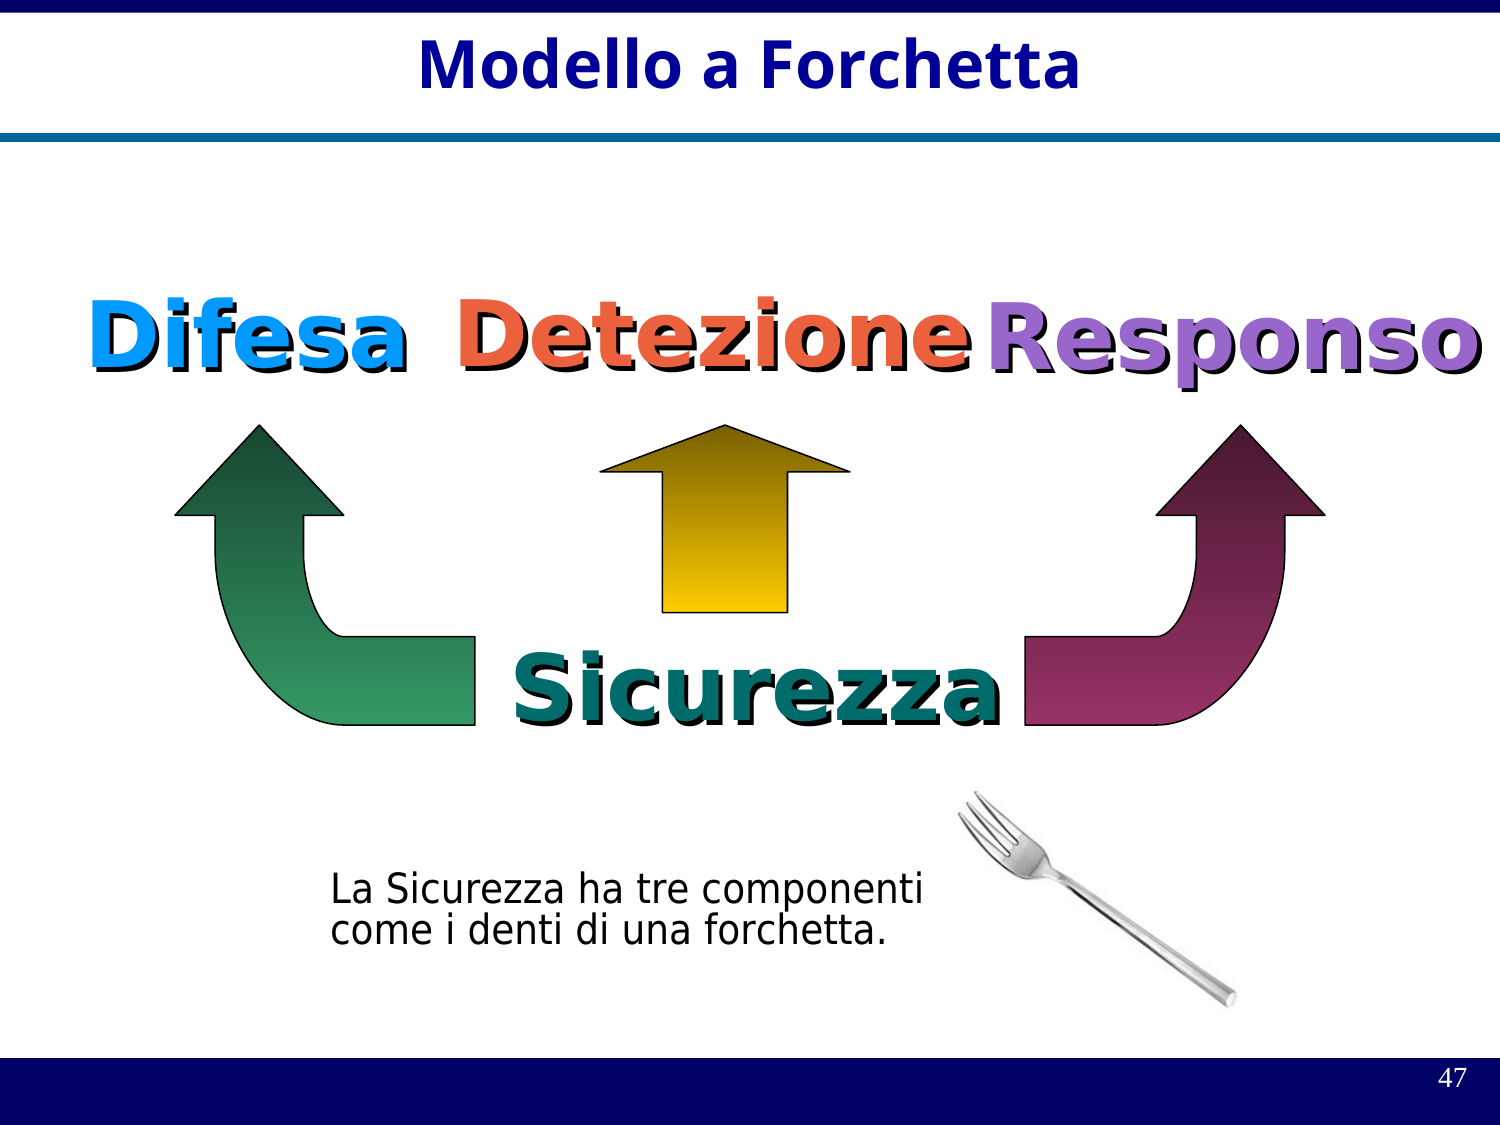

# Modello a Forchetta
Detezione
Difesa
Responso
Sicurezza
La Sicurezza ha tre componenti,
come i denti di una forchetta.